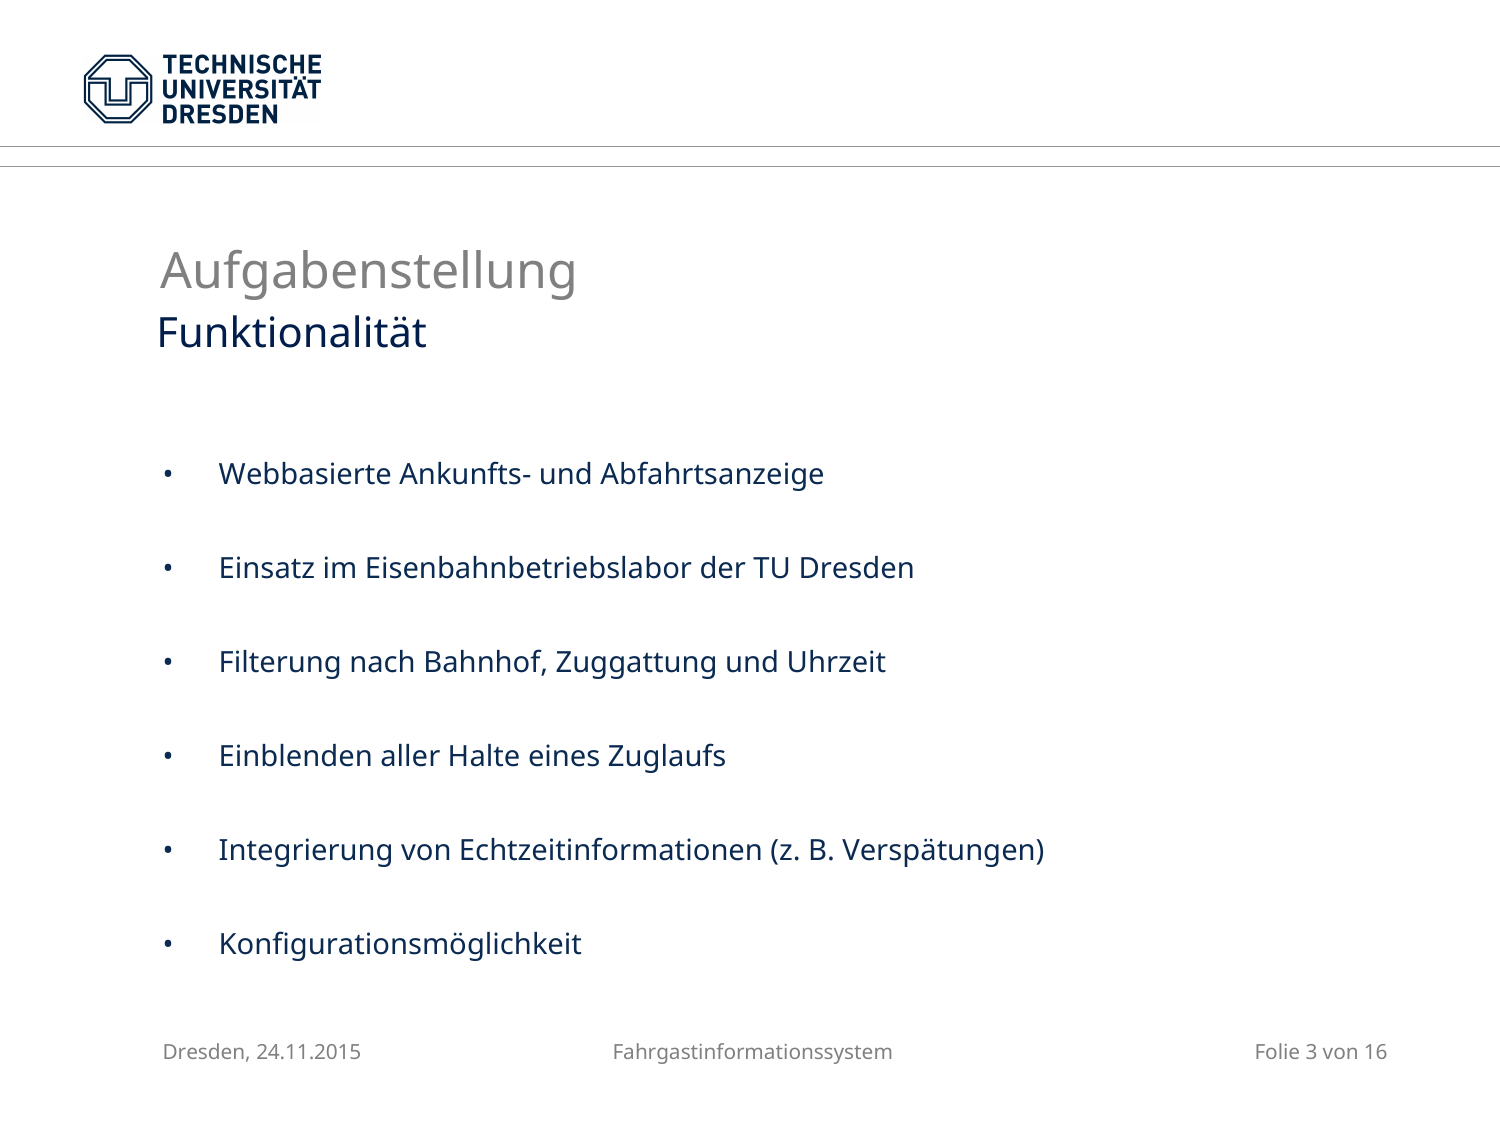

# Aufgabenstellung
Funktionalität
Webbasierte Ankunfts- und Abfahrtsanzeige
Einsatz im Eisenbahnbetriebslabor der TU Dresden
Filterung nach Bahnhof, Zuggattung und Uhrzeit
Einblenden aller Halte eines Zuglaufs
Integrierung von Echtzeitinformationen (z. B. Verspätungen)
Konfigurationsmöglichkeit
3